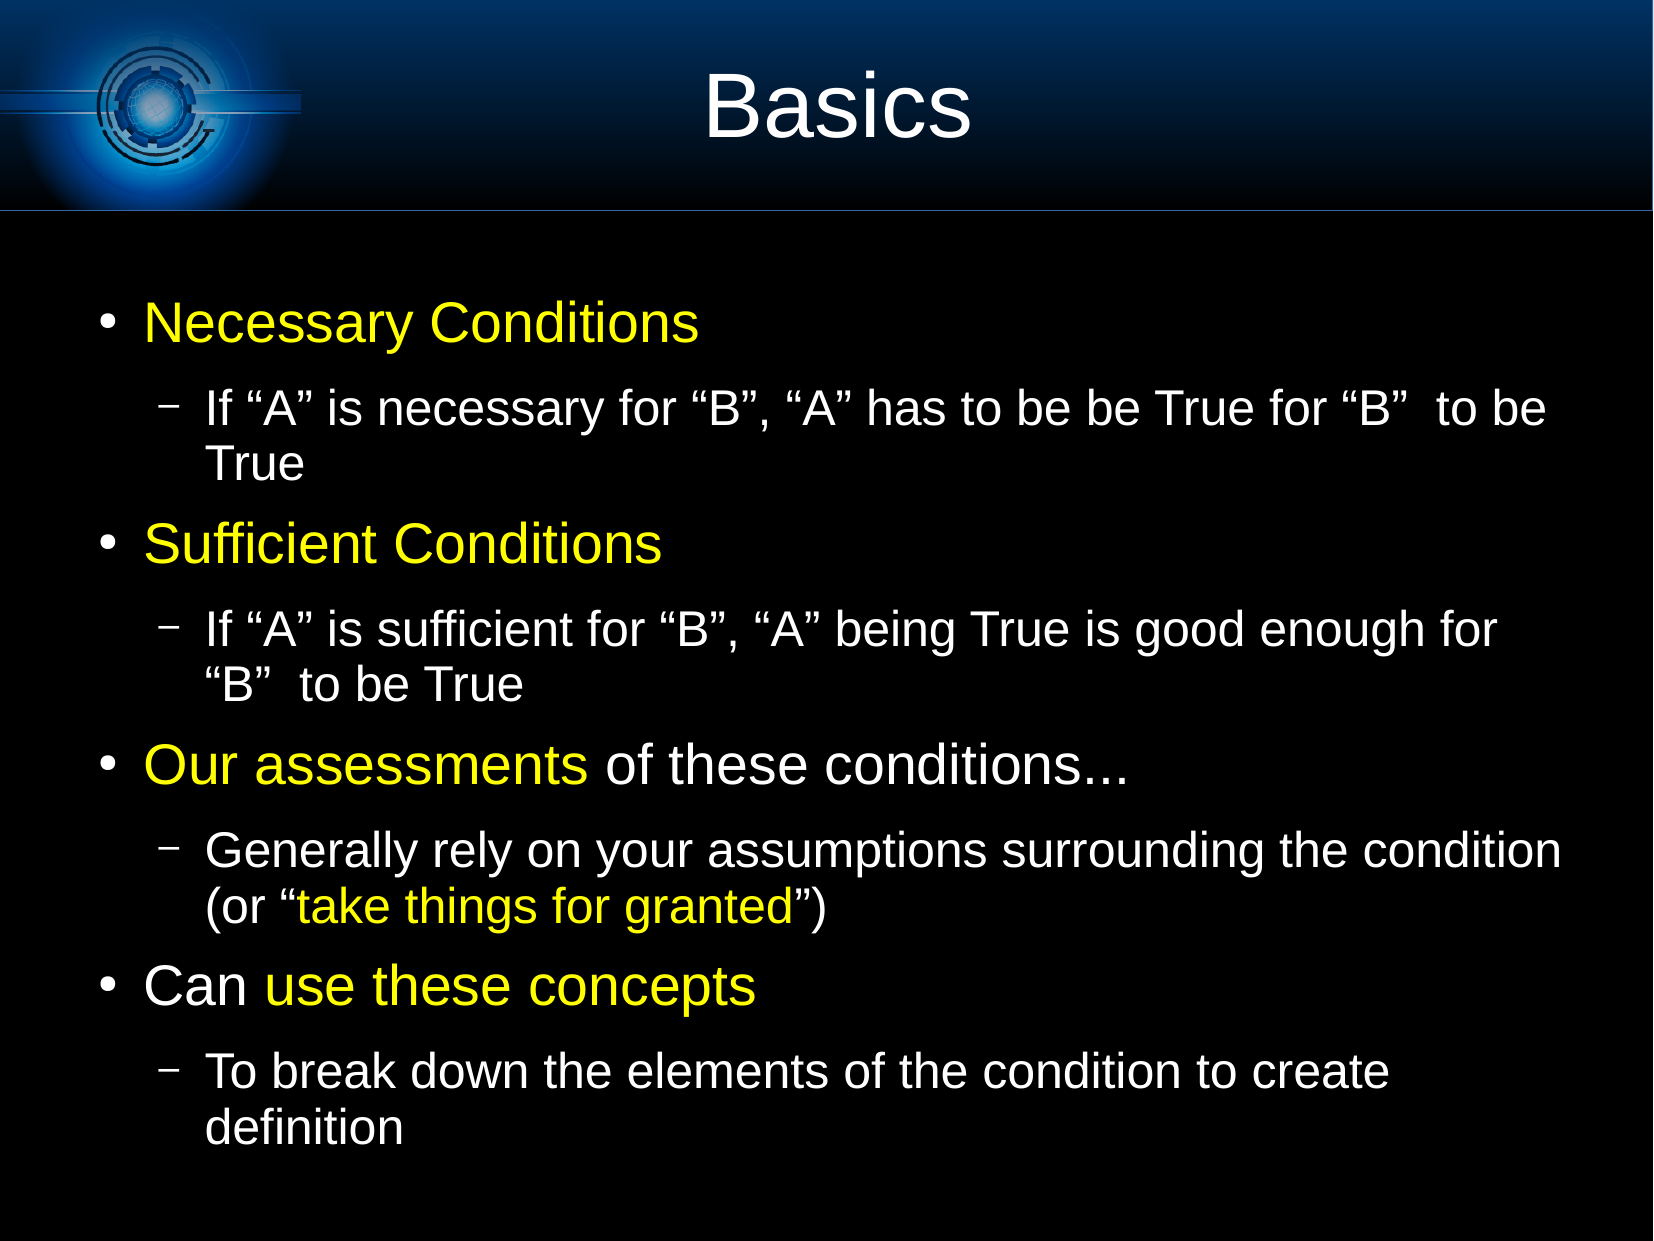

# Basics
Necessary Conditions
If “A” is necessary for “B”, “A” has to be be True for “B” to be True
Sufficient Conditions
If “A” is sufficient for “B”, “A” being True is good enough for “B” to be True
Our assessments of these conditions...
Generally rely on your assumptions surrounding the condition (or “take things for granted”)
Can use these concepts
To break down the elements of the condition to create definition